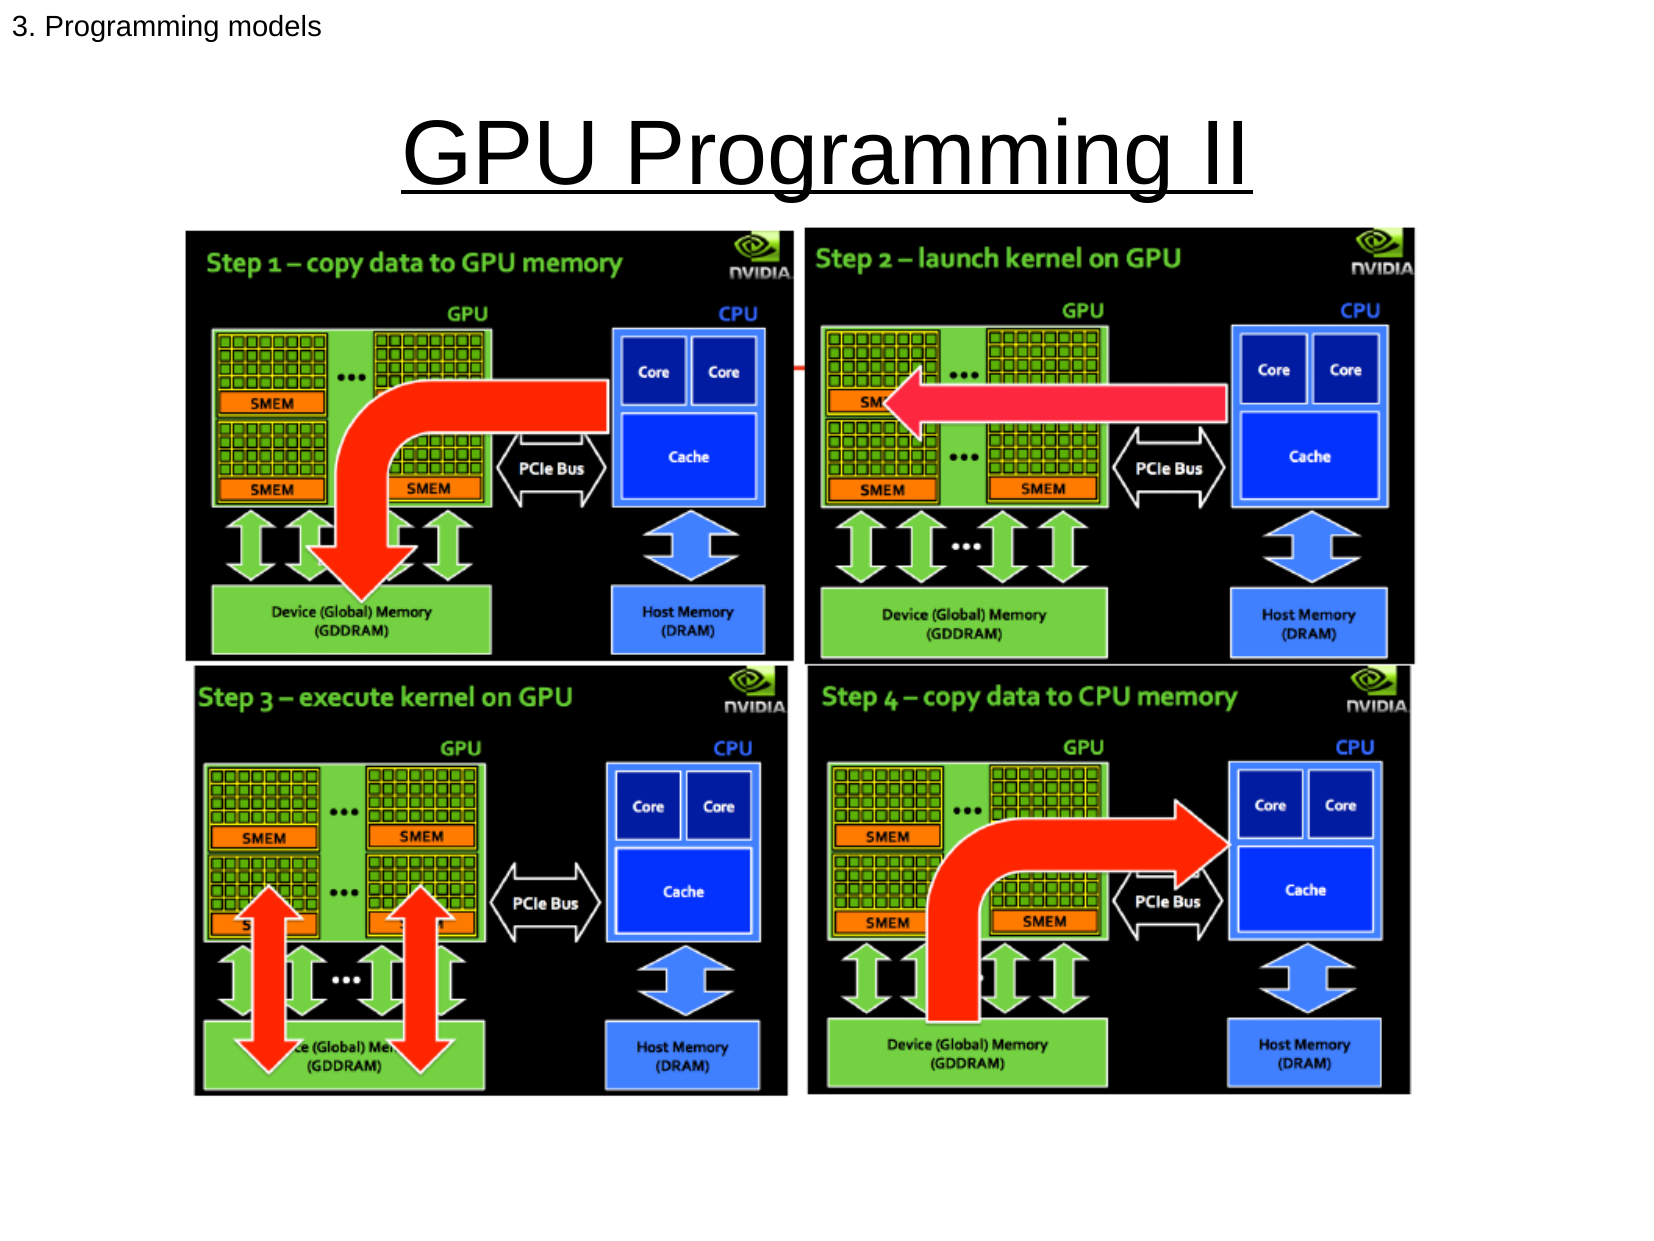

3. Programming models
# GPU Programming II